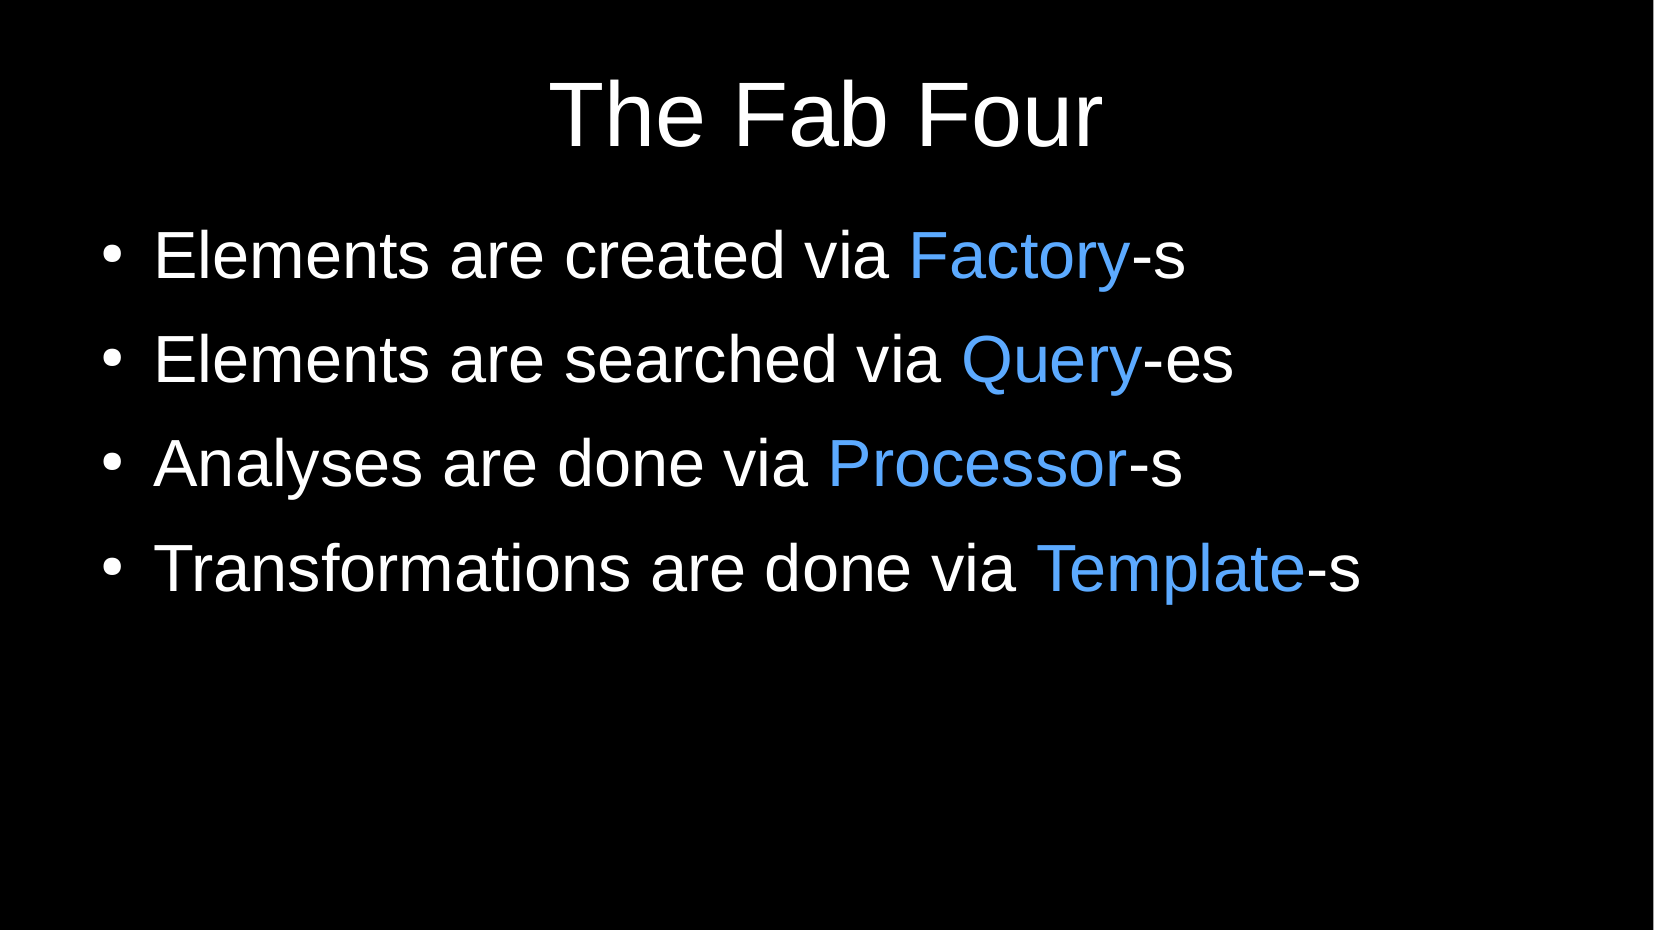

# The Fab Four
Elements are created via Factory-s
Elements are searched via Query-es
Analyses are done via Processor-s
Transformations are done via Template-s